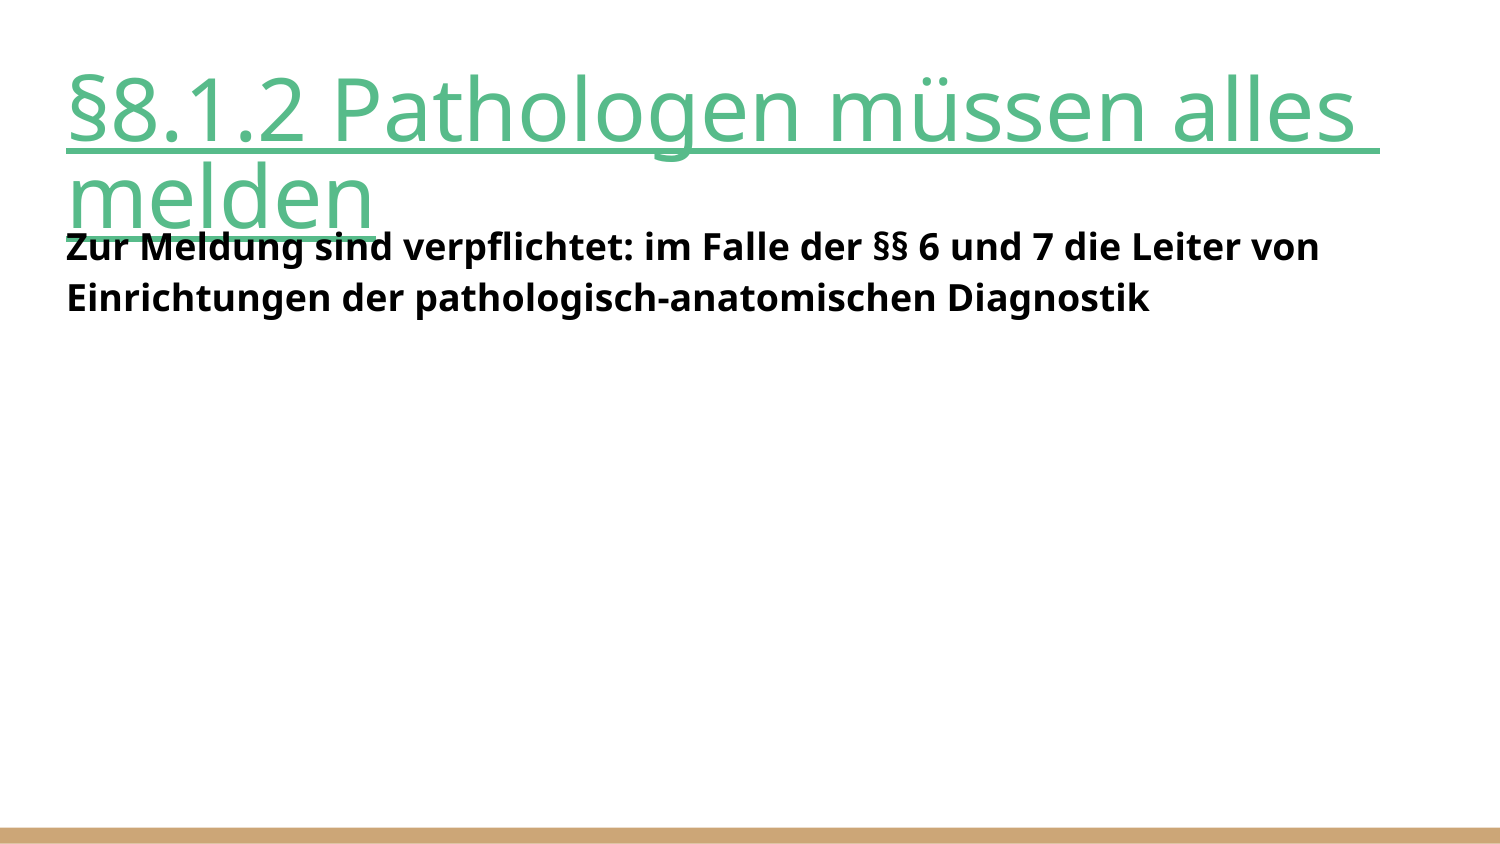

# §8.1.2 Pathologen müssen alles melden
Zur Meldung sind verpflichtet: im Falle der §§ 6 und 7 die Leiter von Einrichtungen der pathologisch-anatomischen Diagnostik